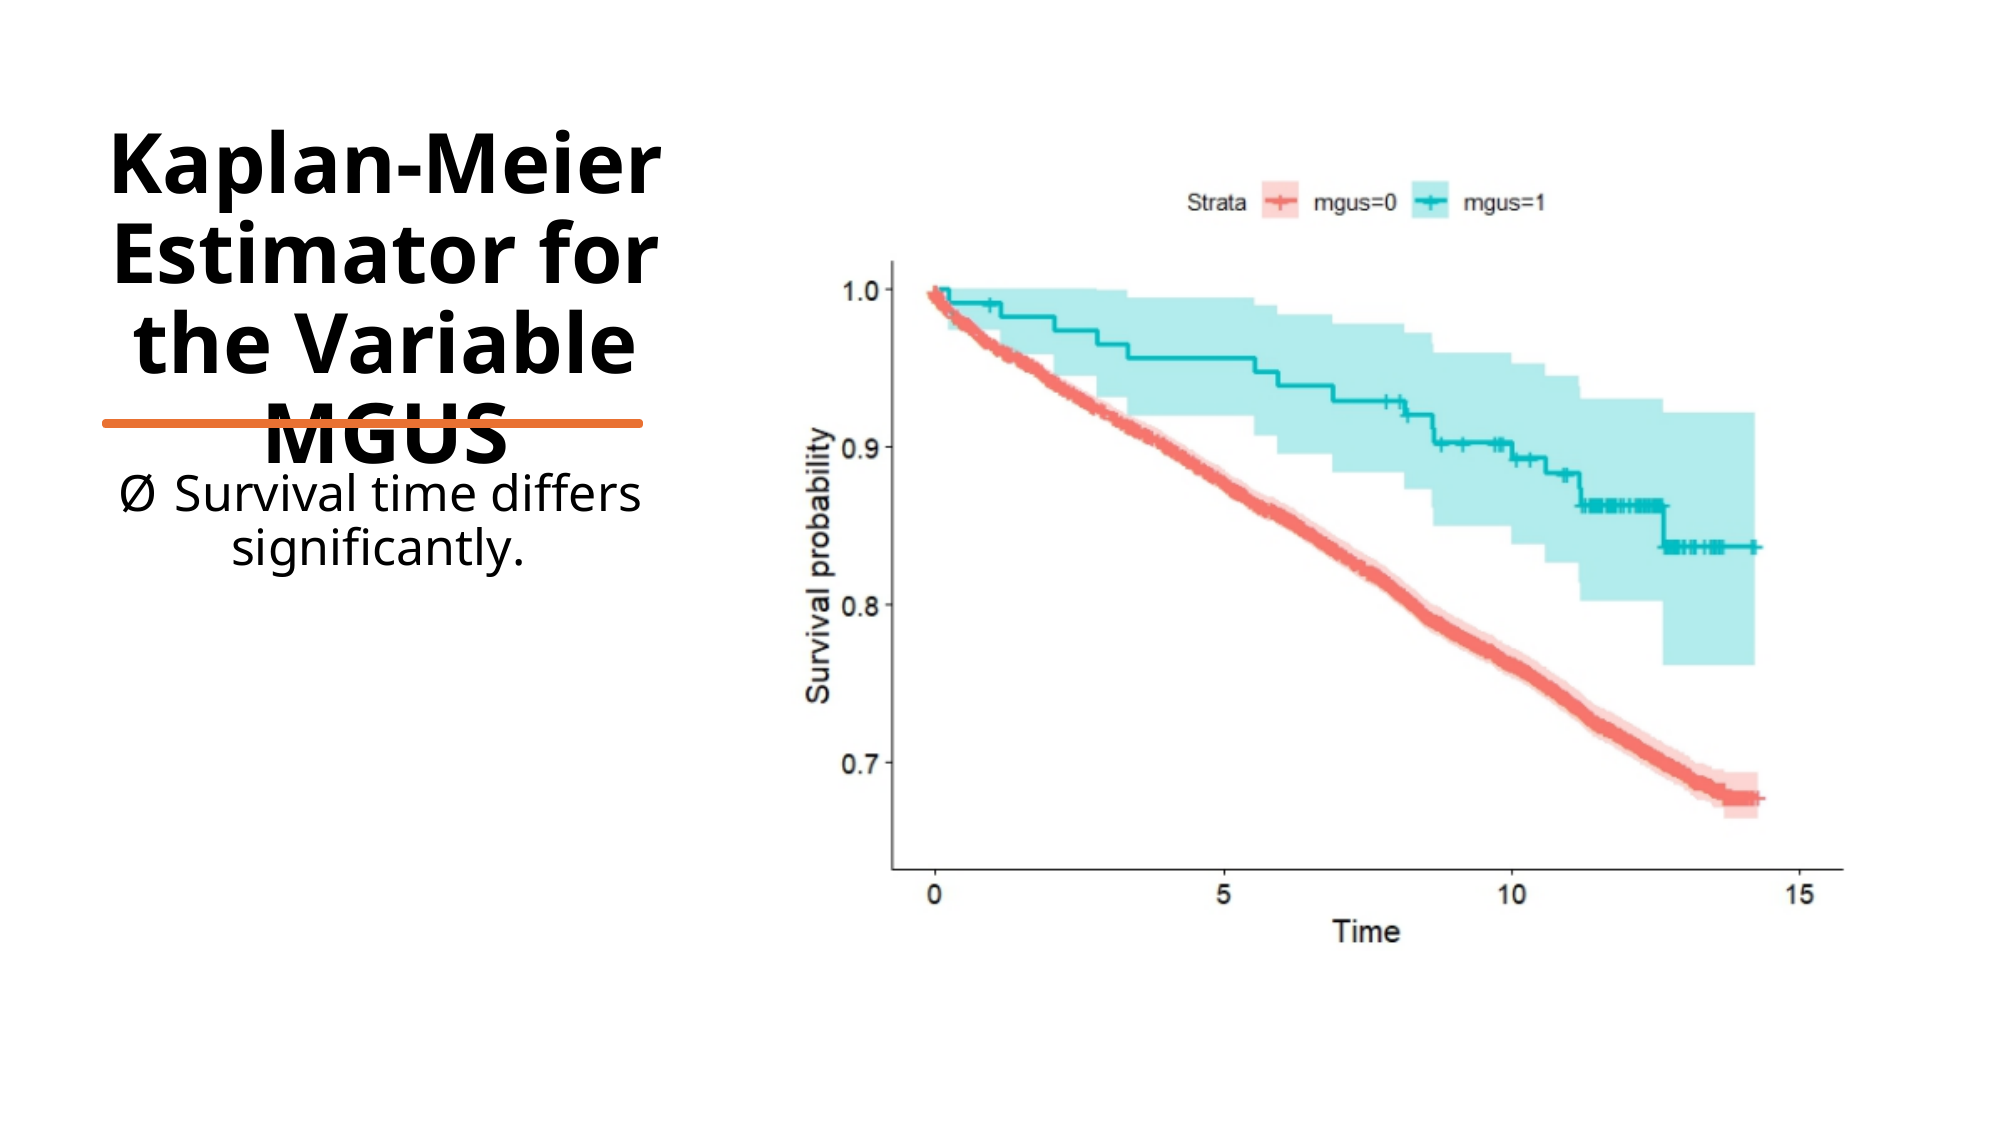

# Kaplan-Meier Estimator for the Variable MGUS
Survival time differs significantly.